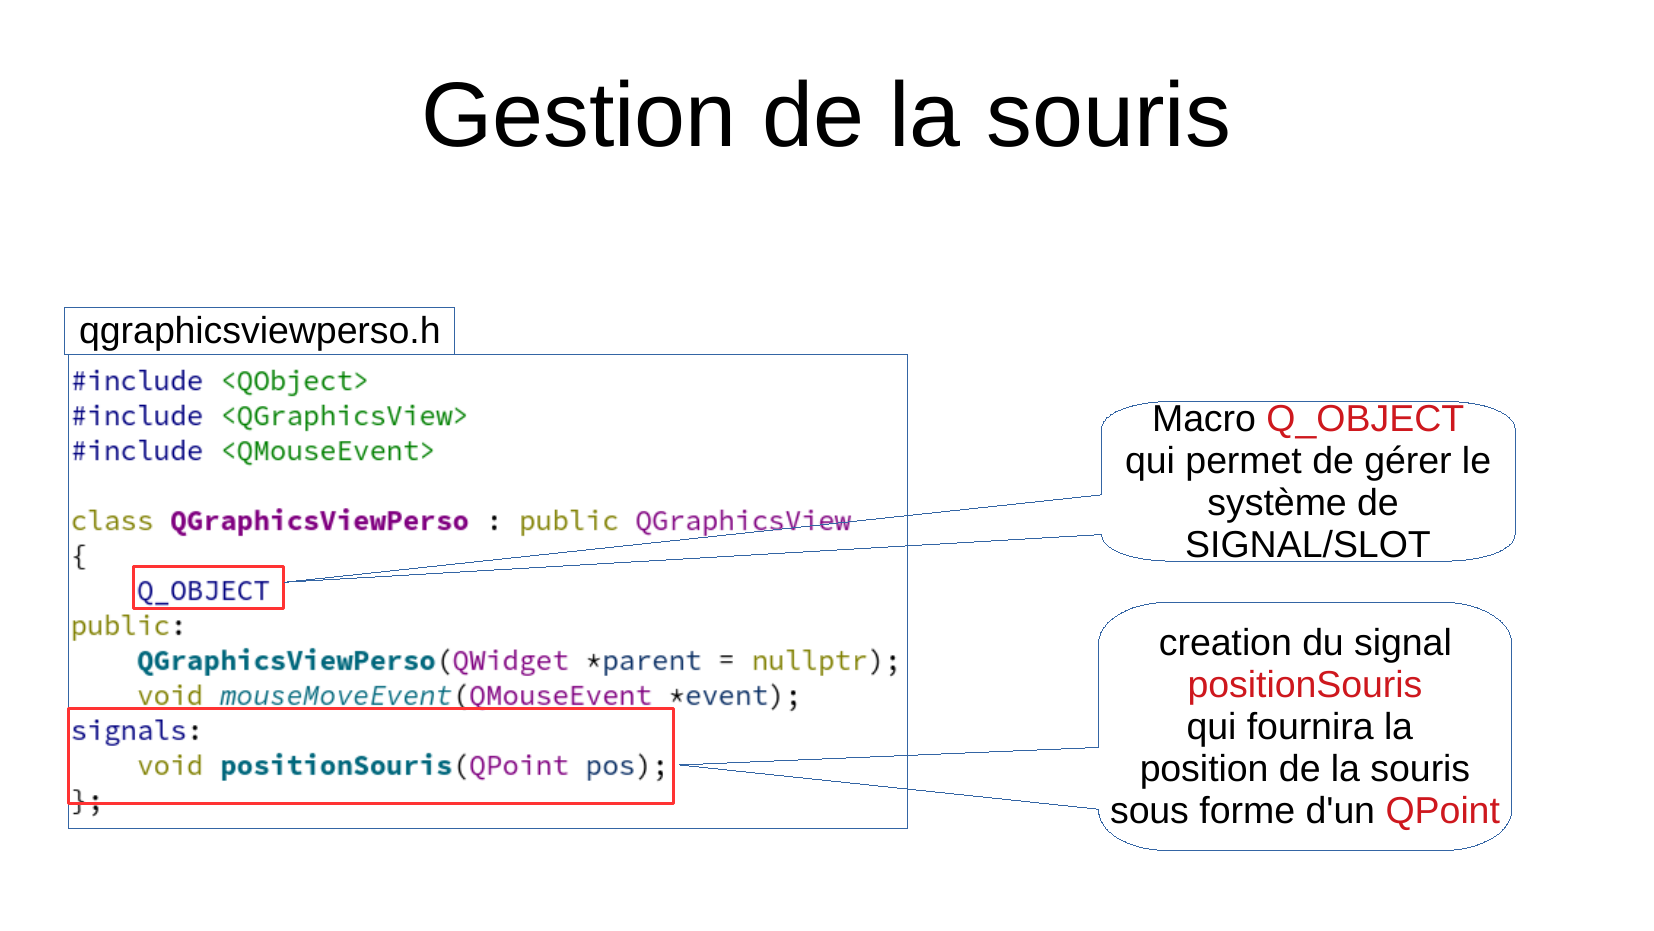

# Gestion de la souris
qgraphicsviewperso.h
Macro Q_OBJECT
qui permet de gérer le
système de
SIGNAL/SLOT
creation du signal
positionSouris
qui fournira la
position de la souris
sous forme d'un QPoint